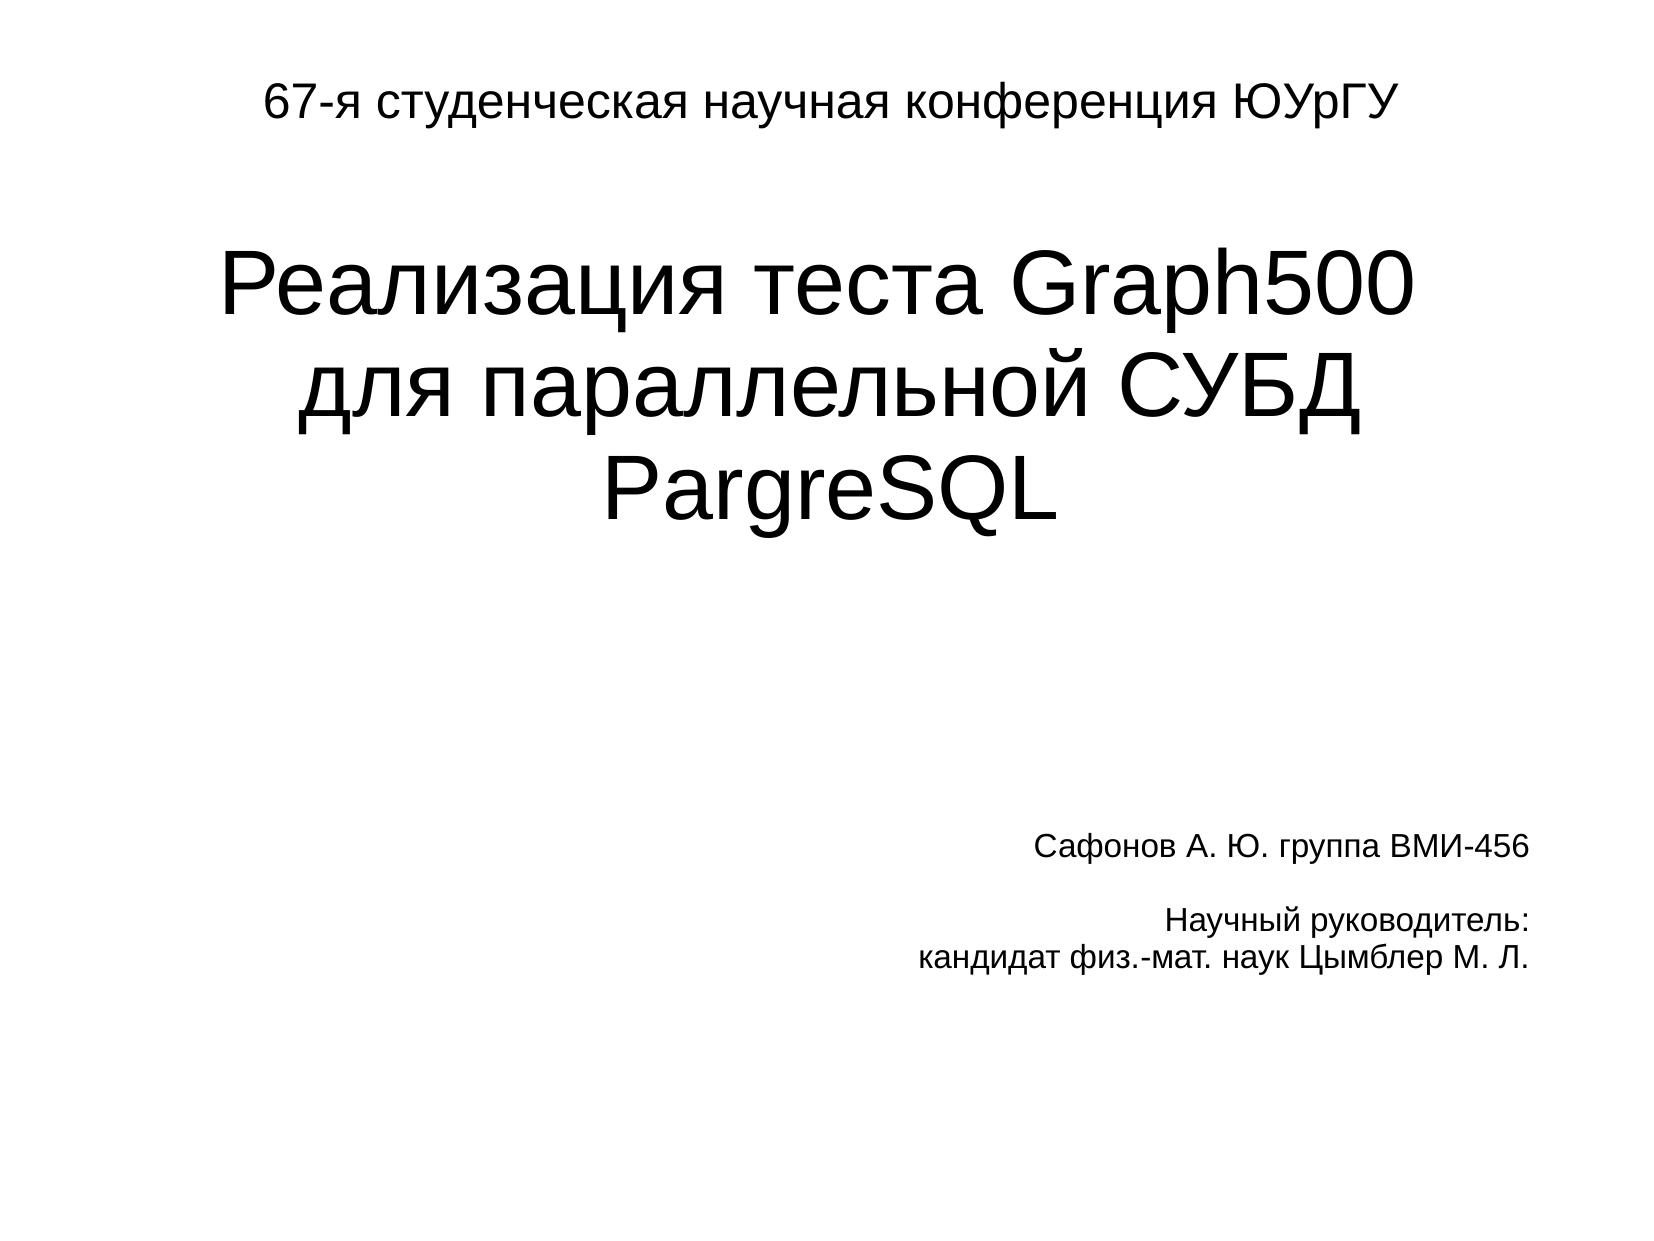

# 67-я студенческая научная конференция ЮУрГУ Реализация теста Graph500 для параллельной СУБД PargreSQL
Сафонов А. Ю. группа ВМИ-456
Научный руководитель:
кандидат физ.-мат. наук Цымблер М. Л.